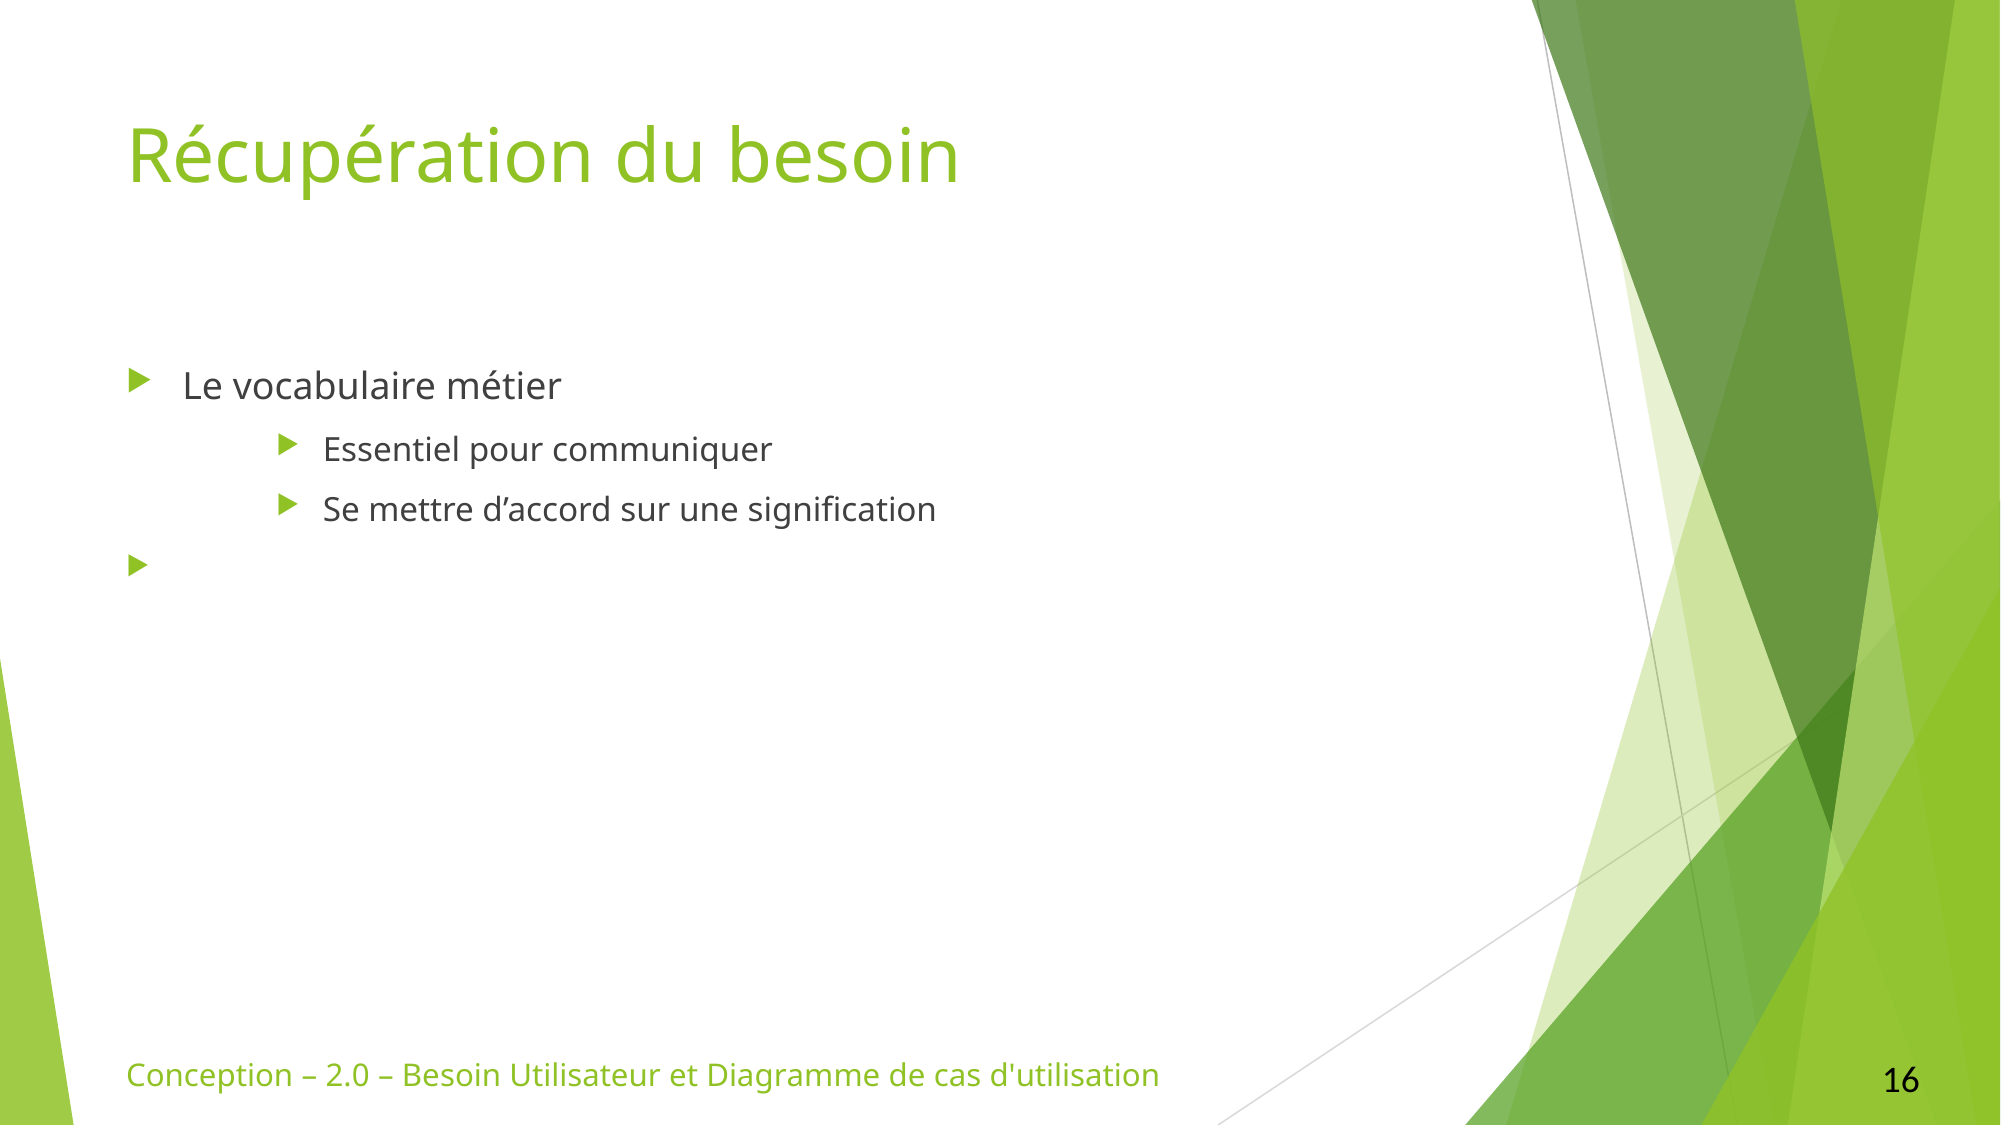

# Récupération du besoin
Le vocabulaire métier
Essentiel pour communiquer
Se mettre d’accord sur une signification
Conception – 2.0 – Besoin Utilisateur et Diagramme de cas d'utilisation